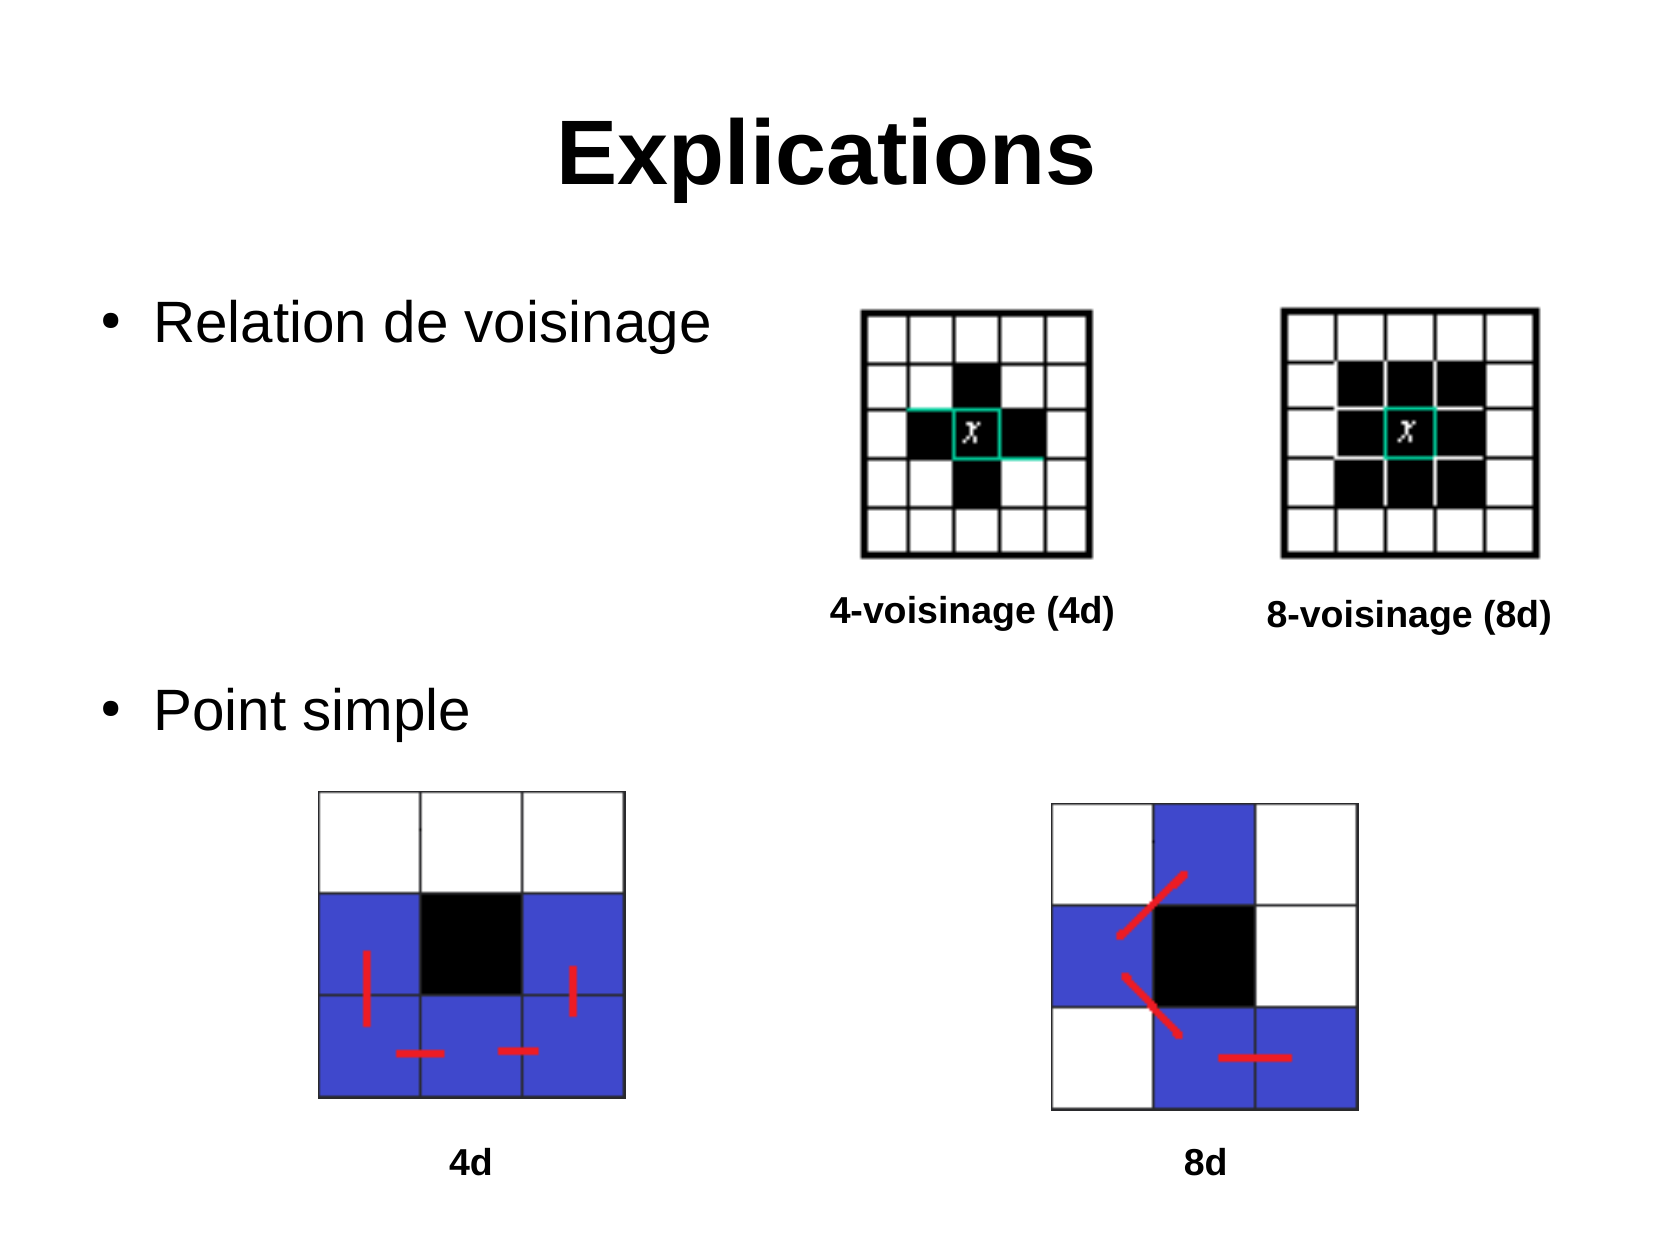

# Explications
Relation de voisinage
Point simple
4-voisinage (4d)
8-voisinage (8d)
4d
8d